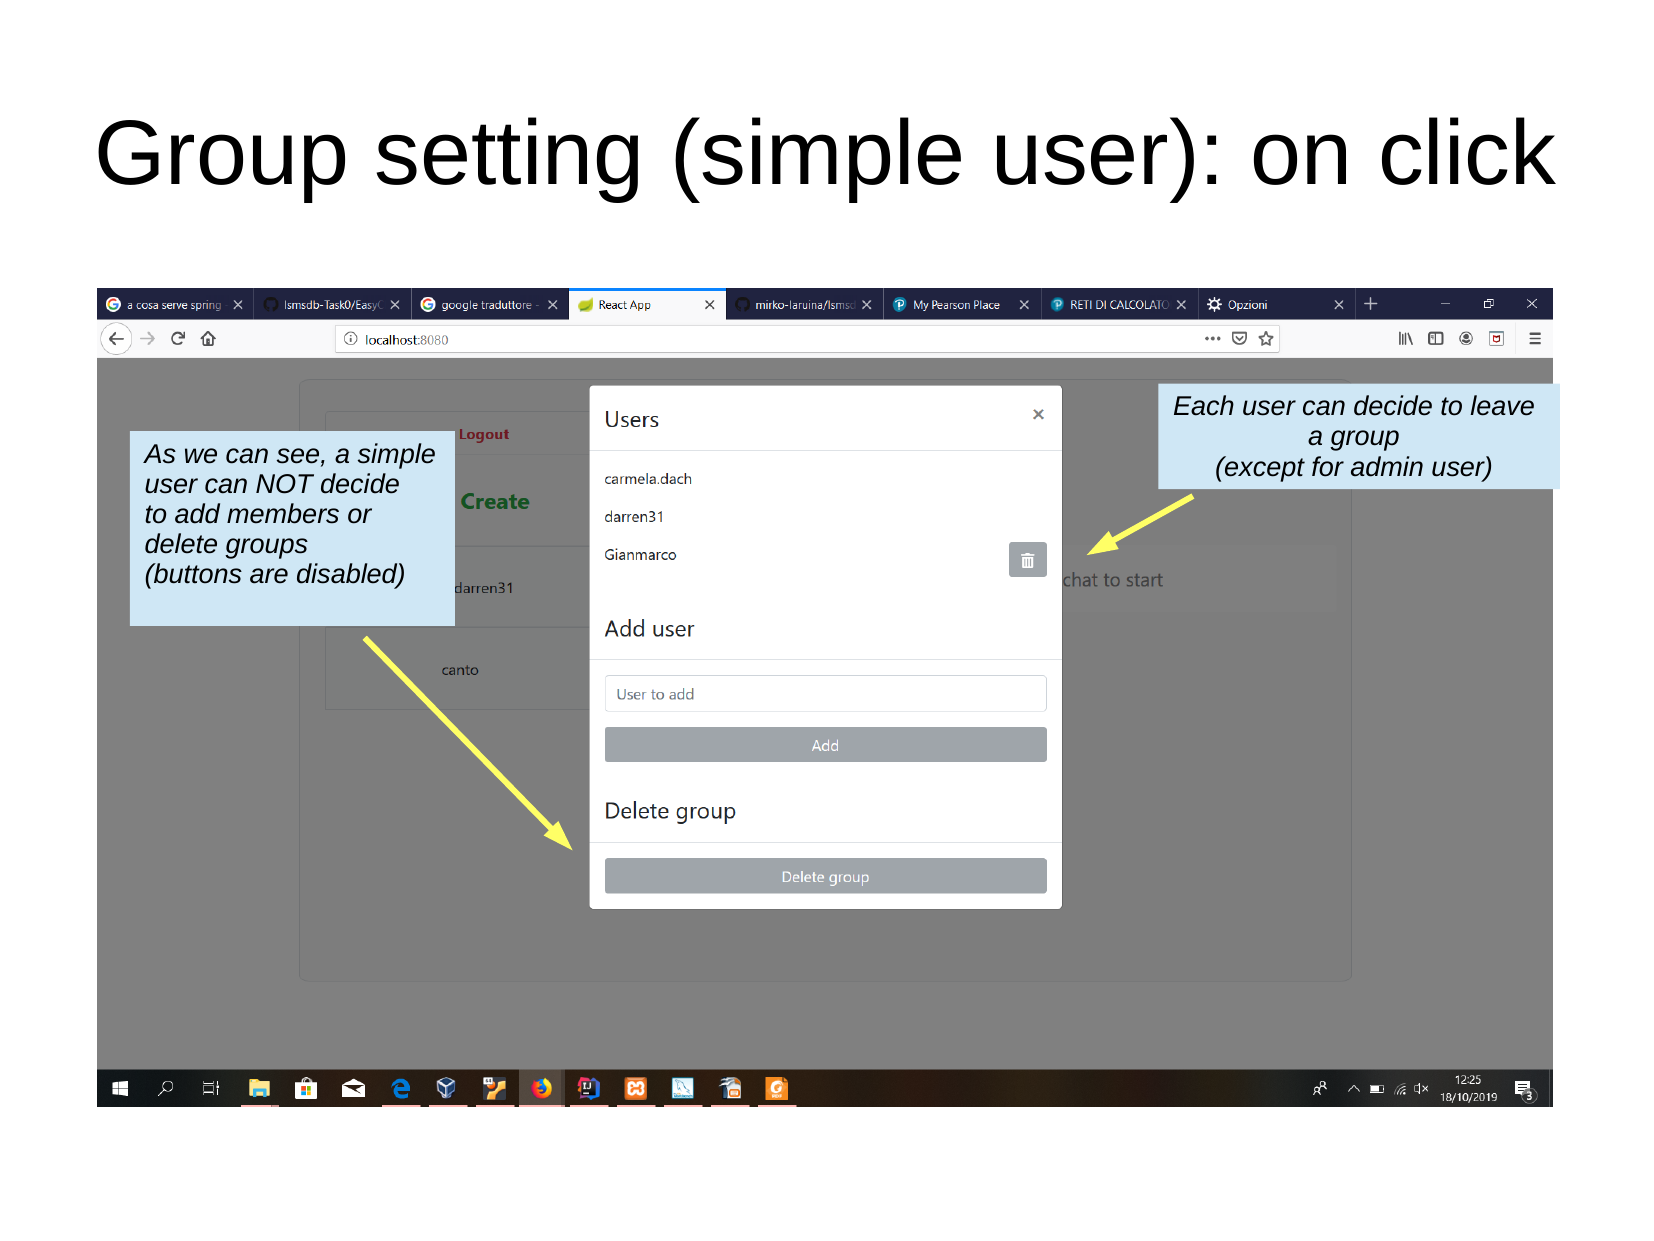

# Group setting (simple user): on click
Each user can decide to leave a group
(except for admin user)
As we can see, a simple user can NOT decide
to add members or delete groups
(buttons are disabled)